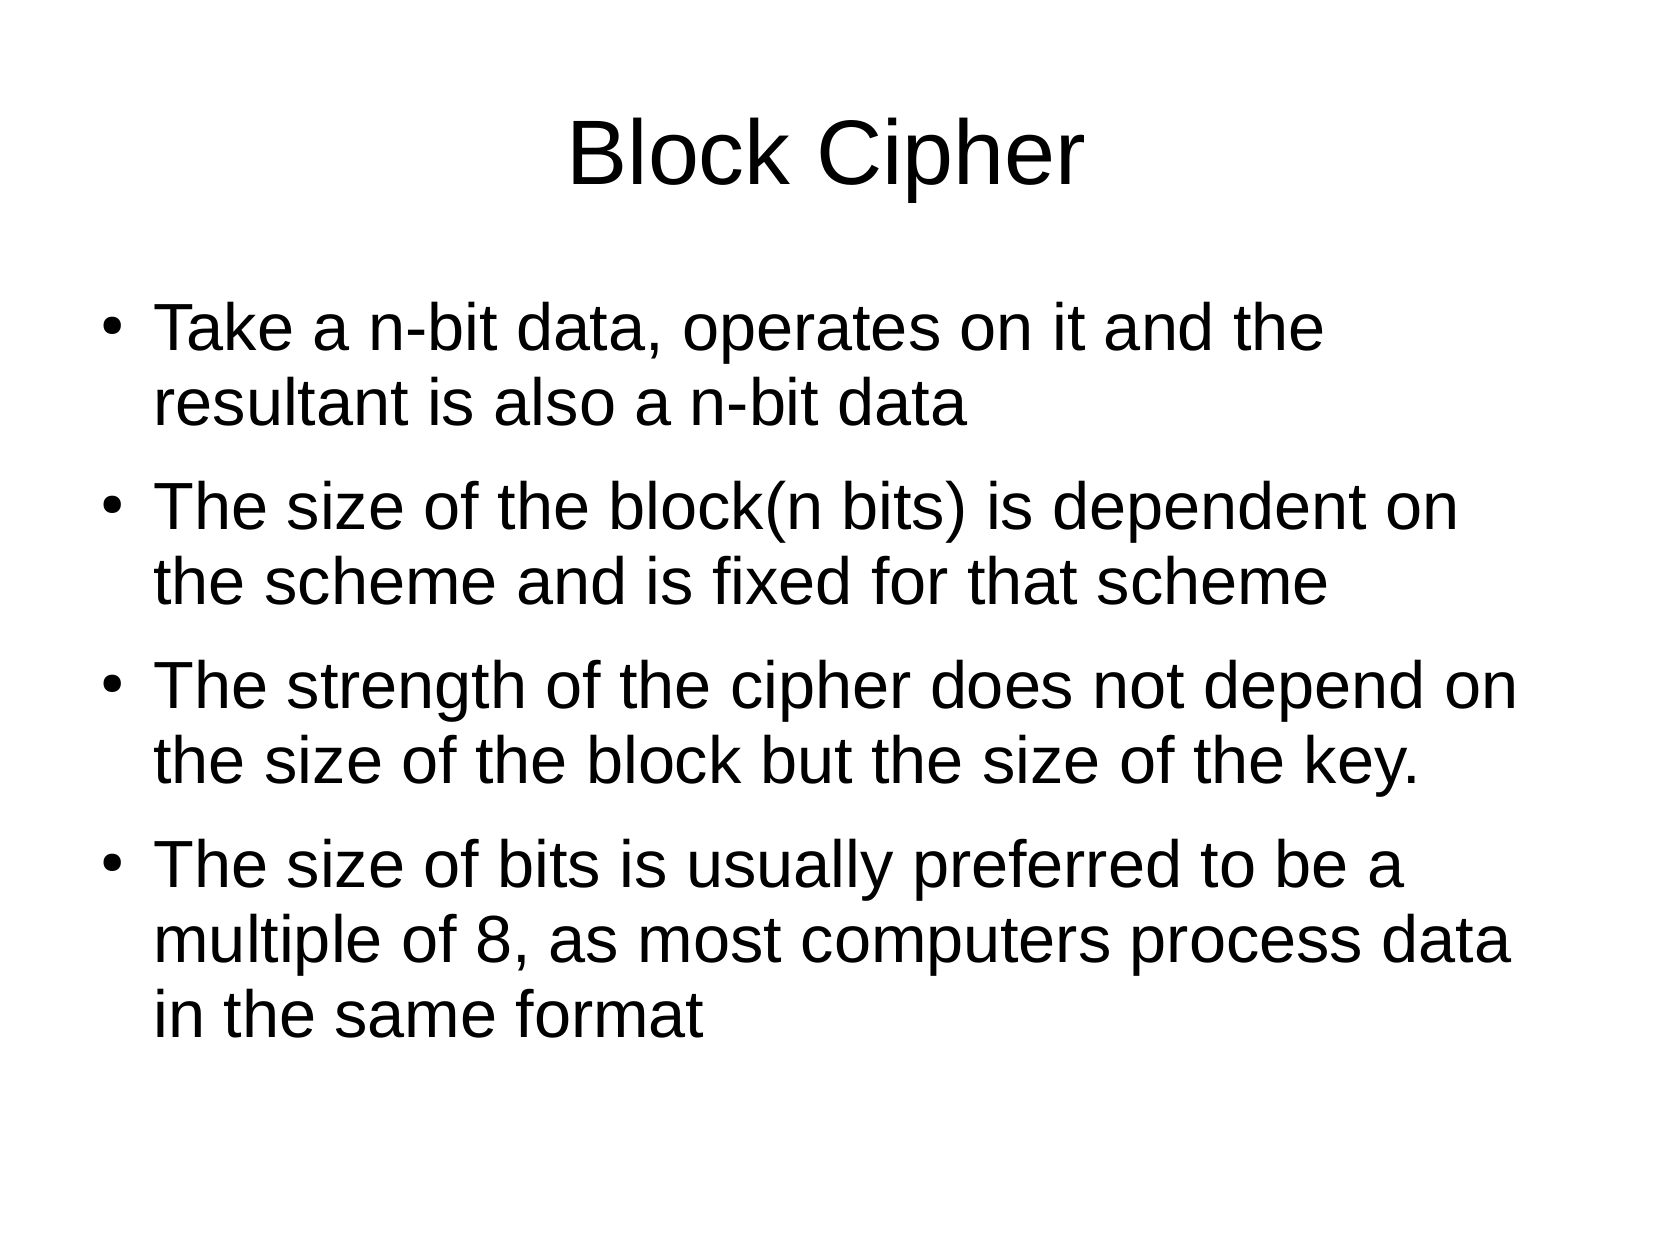

# Block Cipher
Take a n-bit data, operates on it and the resultant is also a n-bit data
The size of the block(n bits) is dependent on the scheme and is fixed for that scheme
The strength of the cipher does not depend on the size of the block but the size of the key.
The size of bits is usually preferred to be a multiple of 8, as most computers process data in the same format